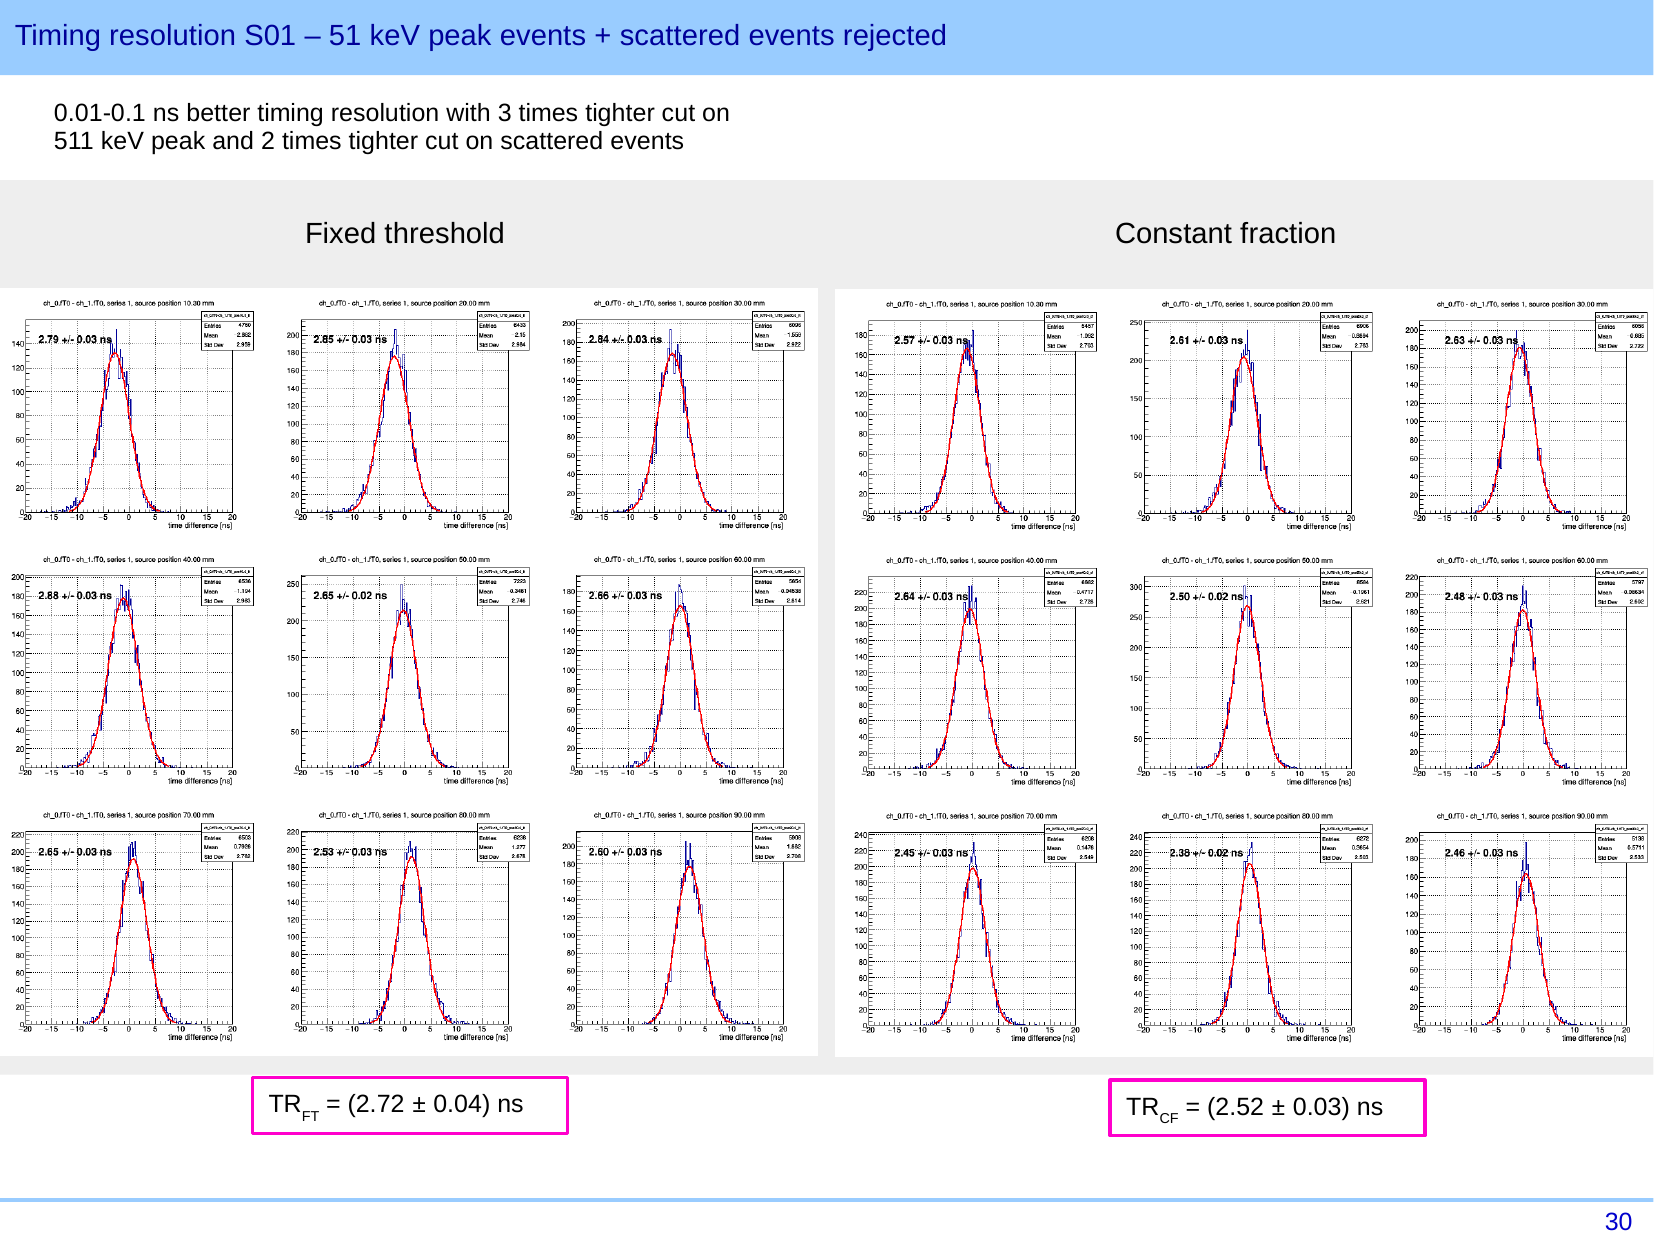

Timing resolution S01 – 51 keV peak events + scattered events rejected
0.01-0.1 ns better timing resolution with 3 times tighter cut on 511 keV peak and 2 times tighter cut on scattered events
Fixed threshold
Constant fraction
TRFT = (2.72 ± 0.04) ns
TRCF = (2.52 ± 0.03) ns